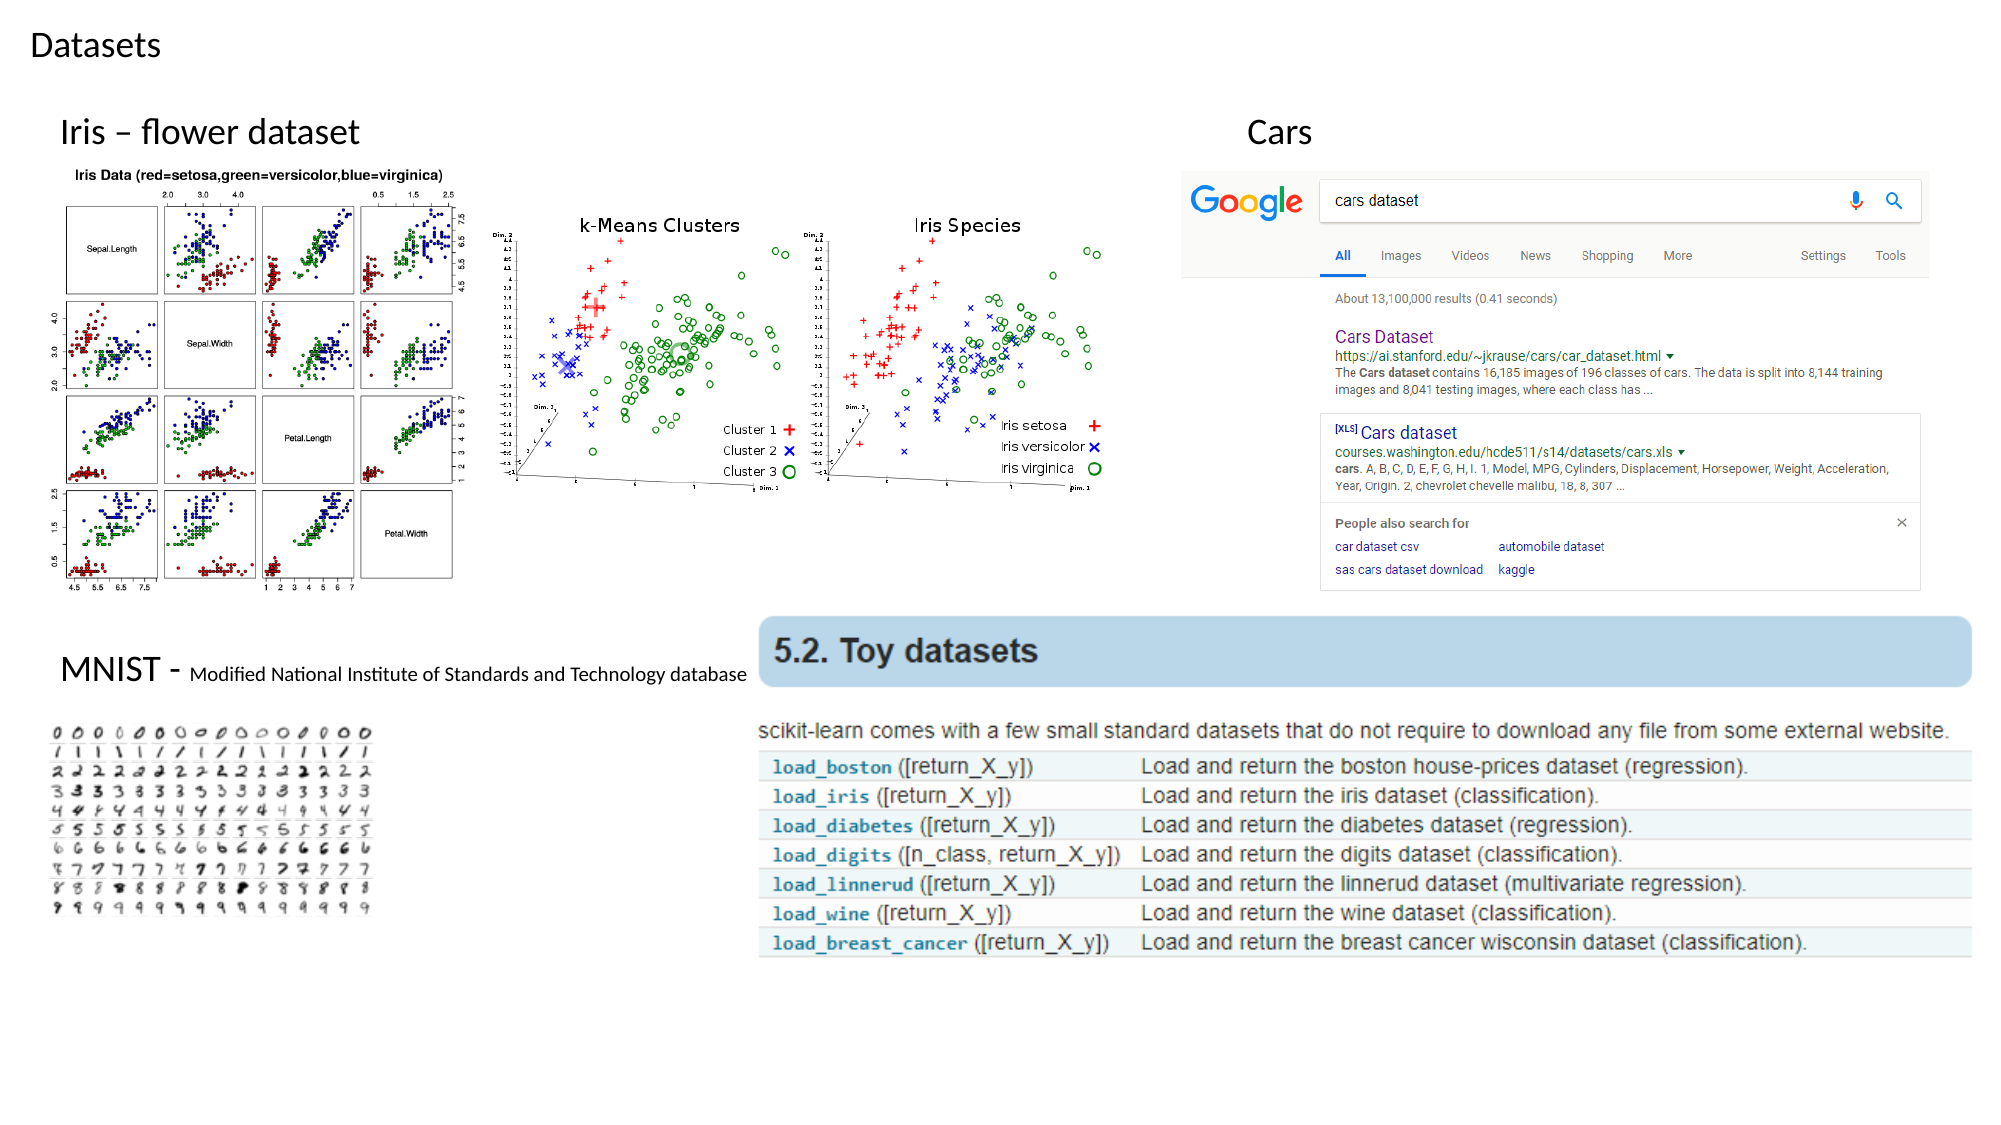

Datasets
Iris – flower dataset
Cars
MNIST - Modified National Institute of Standards and Technology database